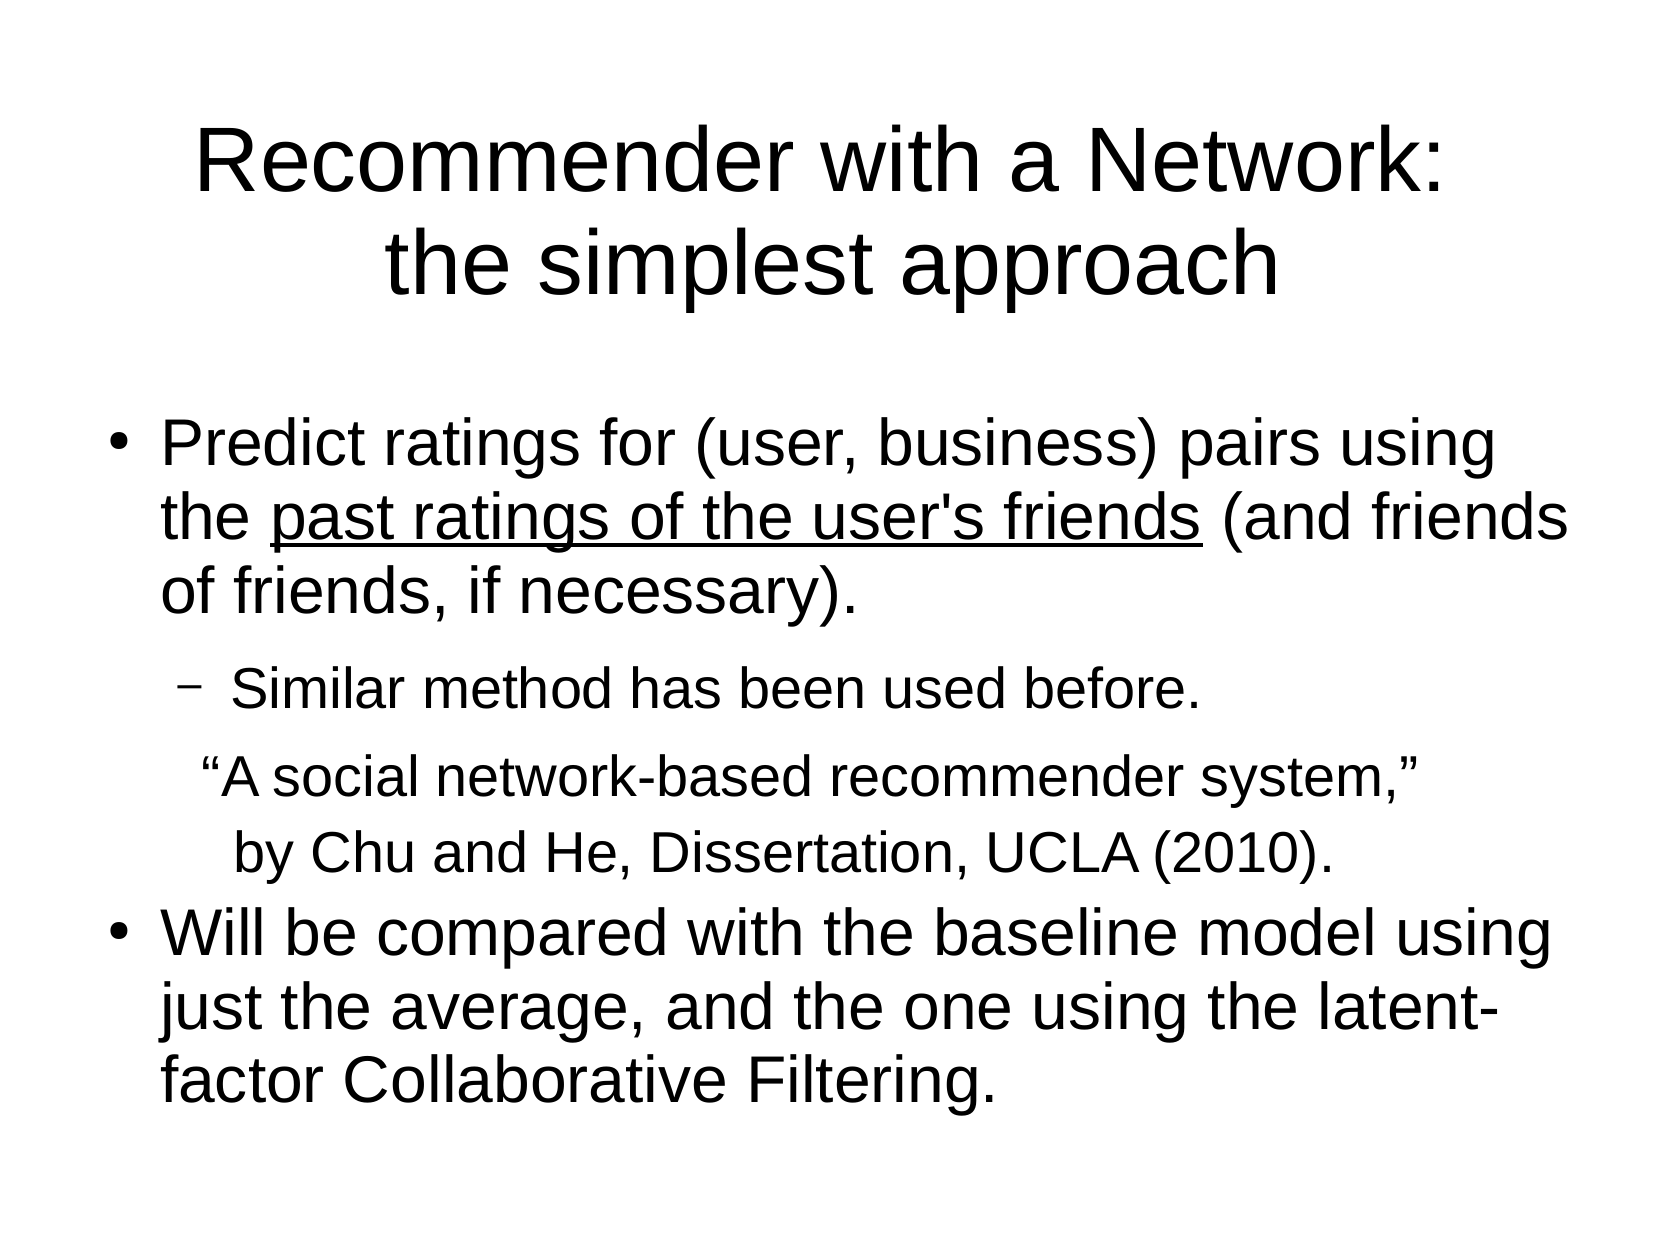

# Recommender with a Network: the simplest approach
Predict ratings for (user, business) pairs using the past ratings of the user's friends (and friends of friends, if necessary).
Similar method has been used before.
 “A social network-based recommender system,”
 by Chu and He, Dissertation, UCLA (2010).
Will be compared with the baseline model using just the average, and the one using the latent-factor Collaborative Filtering.